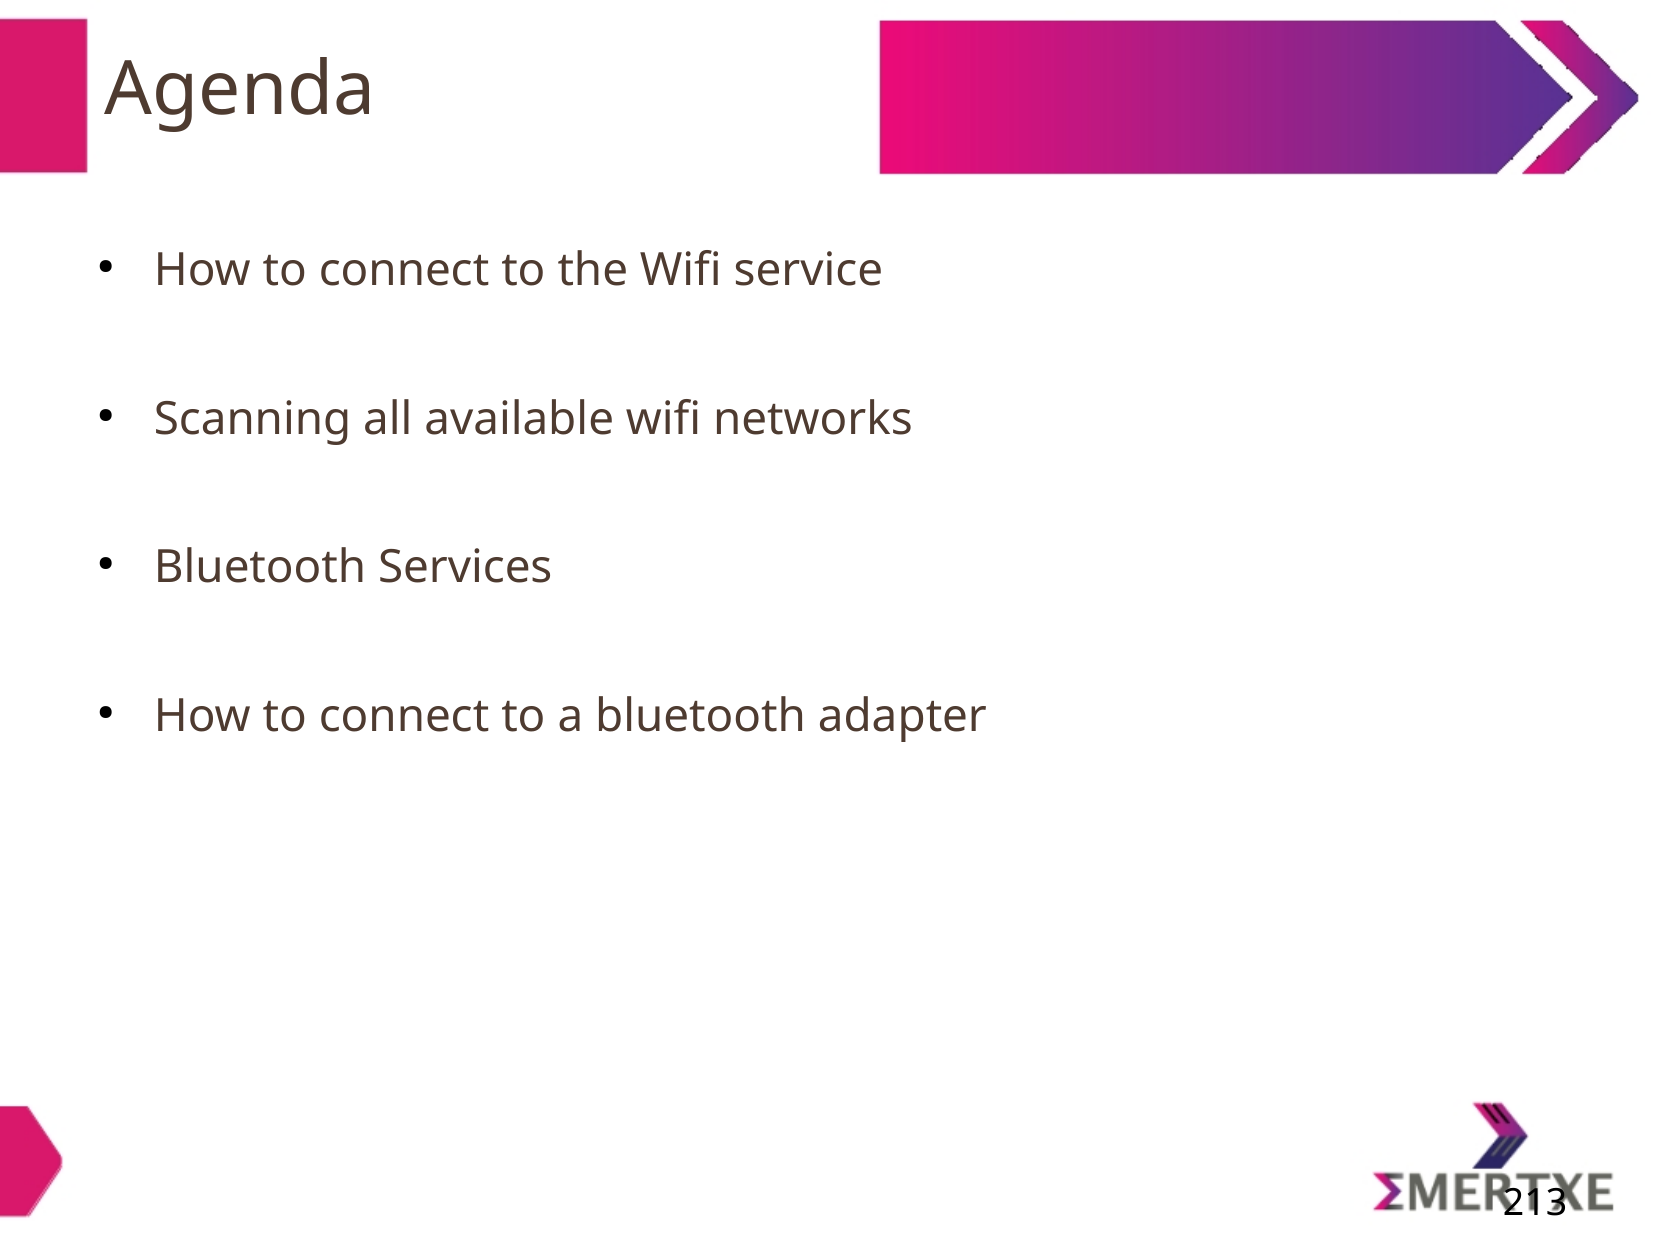

# Agenda
How to connect to the Wifi service
Scanning all available wifi networks
Bluetooth Services
How to connect to a bluetooth adapter